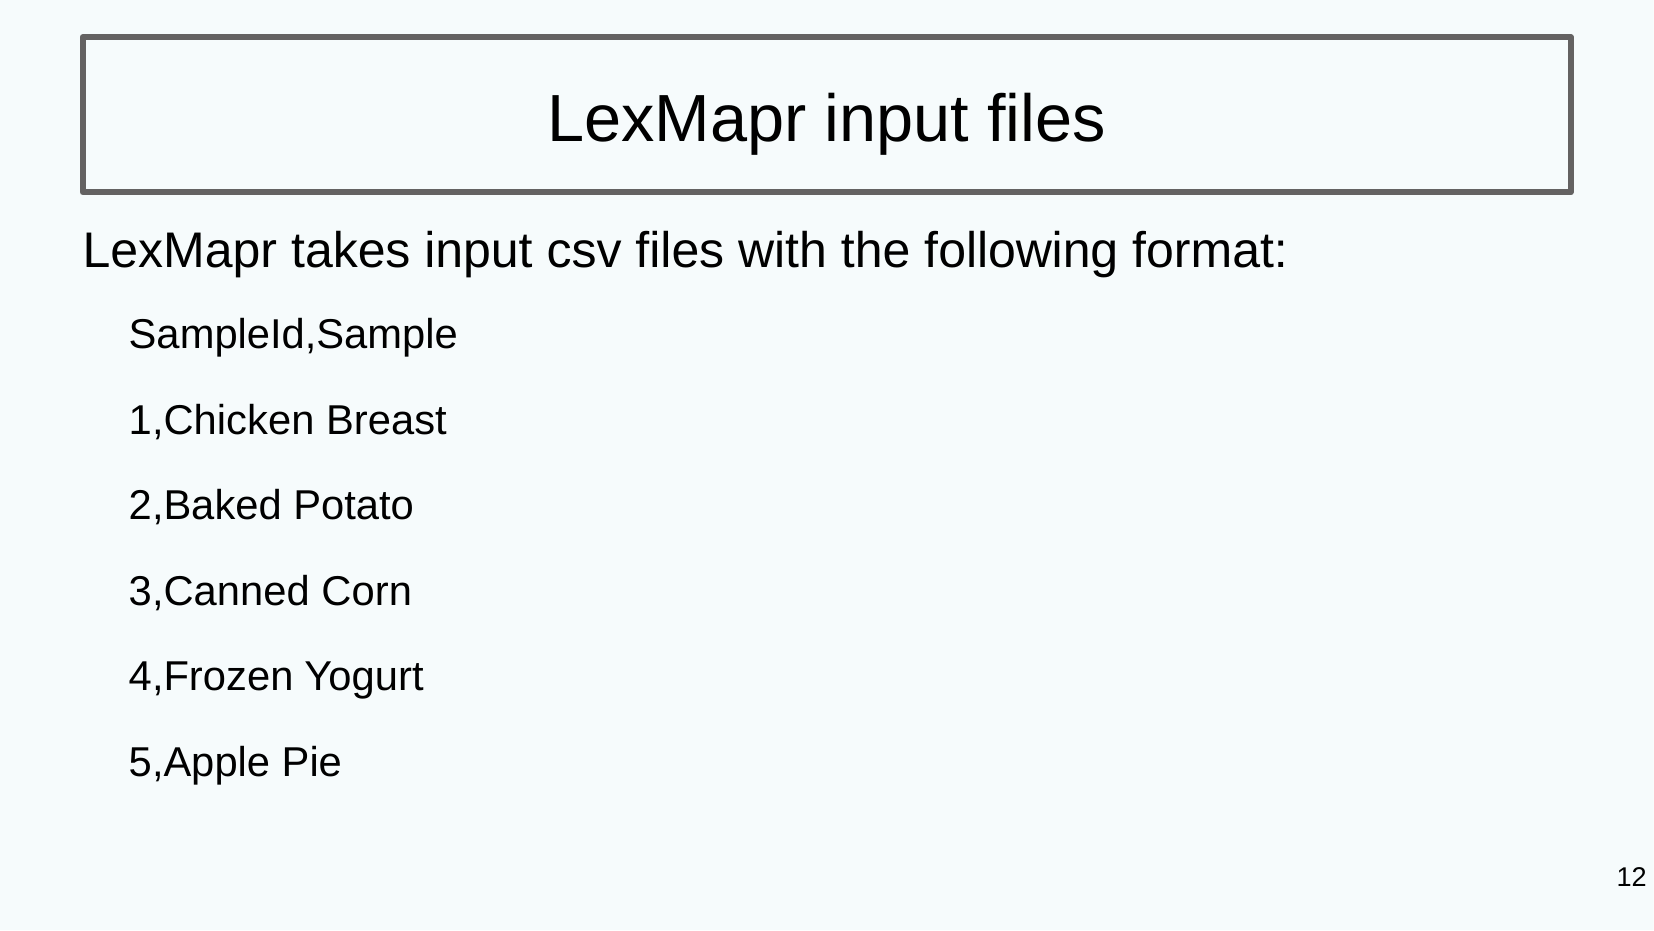

LexMapr input files
LexMapr takes input csv files with the following format:
 SampleId,Sample
 1,Chicken Breast
 2,Baked Potato
 3,Canned Corn
 4,Frozen Yogurt
 5,Apple Pie